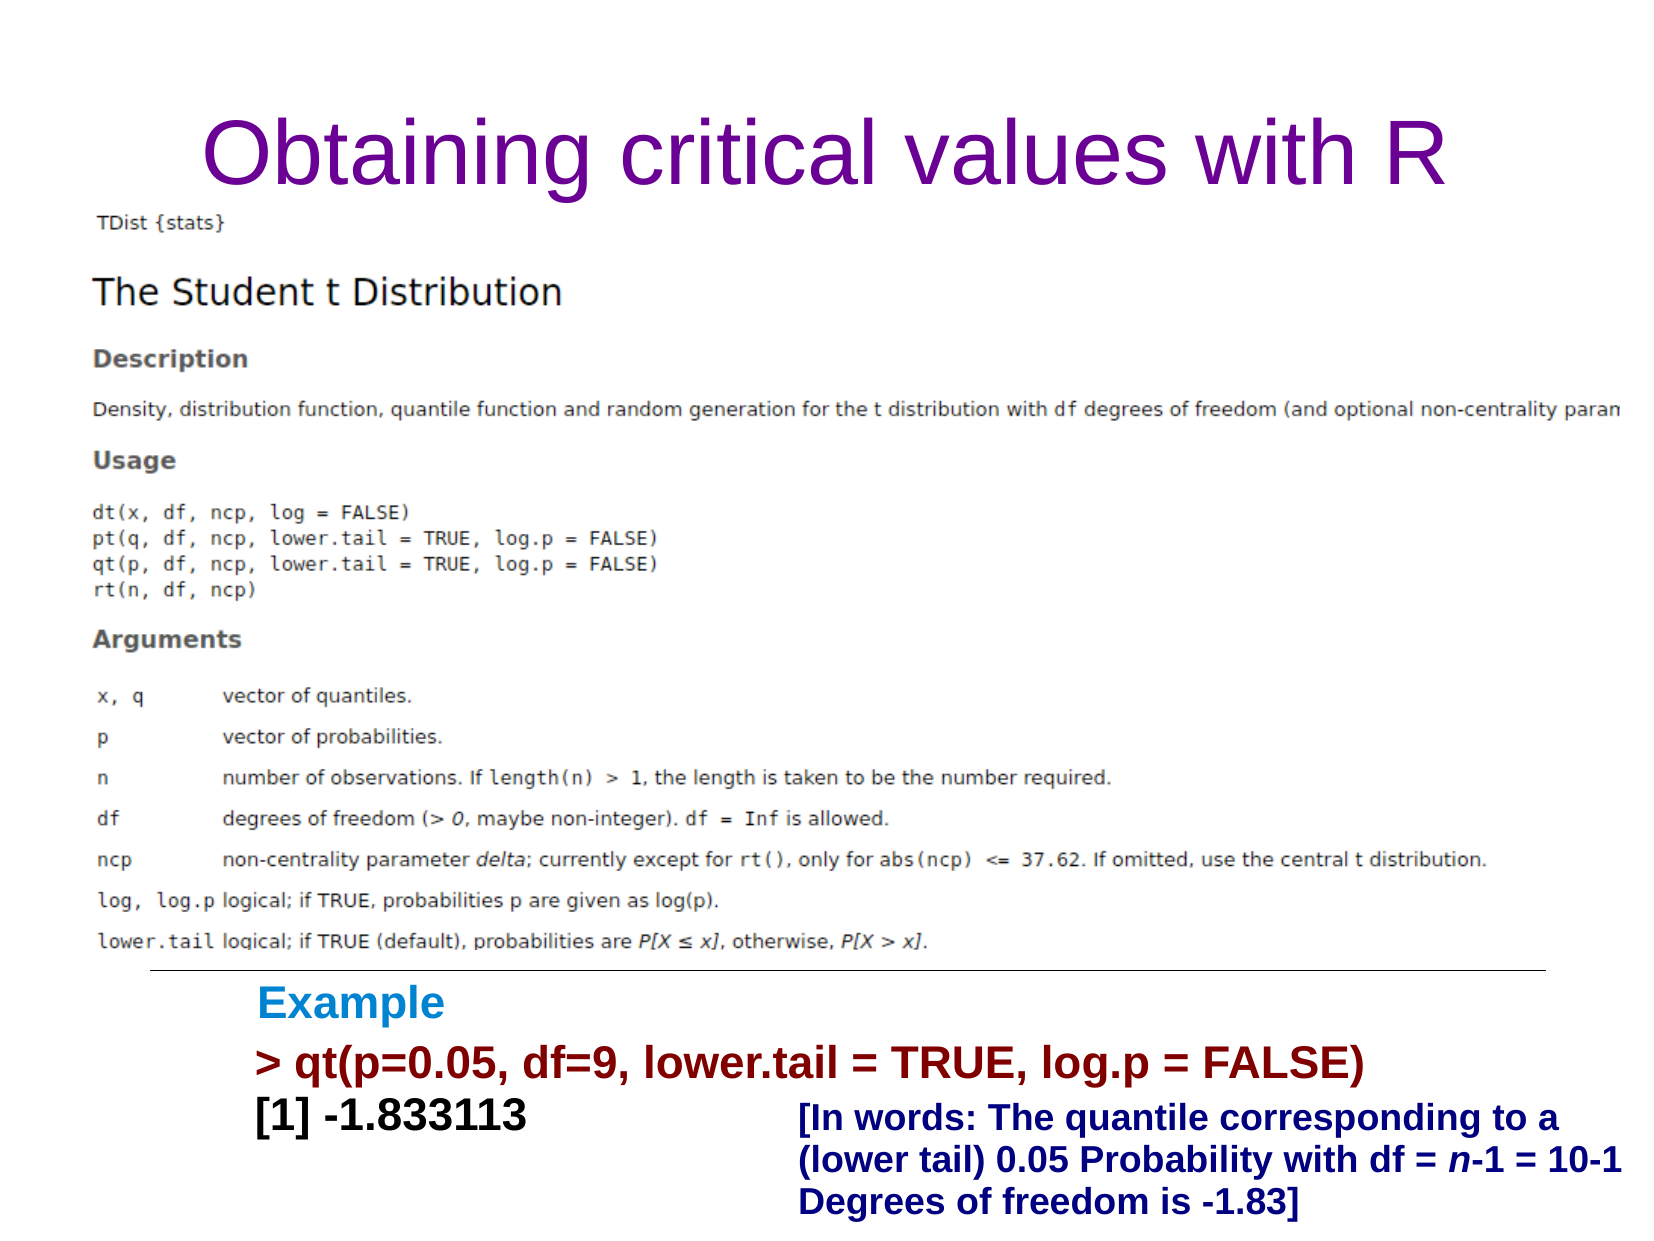

# Obtaining critical values with R
Example
> qt(p=0.05, df=9, lower.tail = TRUE, log.p = FALSE)
[1] -1.833113
[In words: The quantile corresponding to a
(lower tail) 0.05 Probability with df = n-1 = 10-1
Degrees of freedom is -1.83]